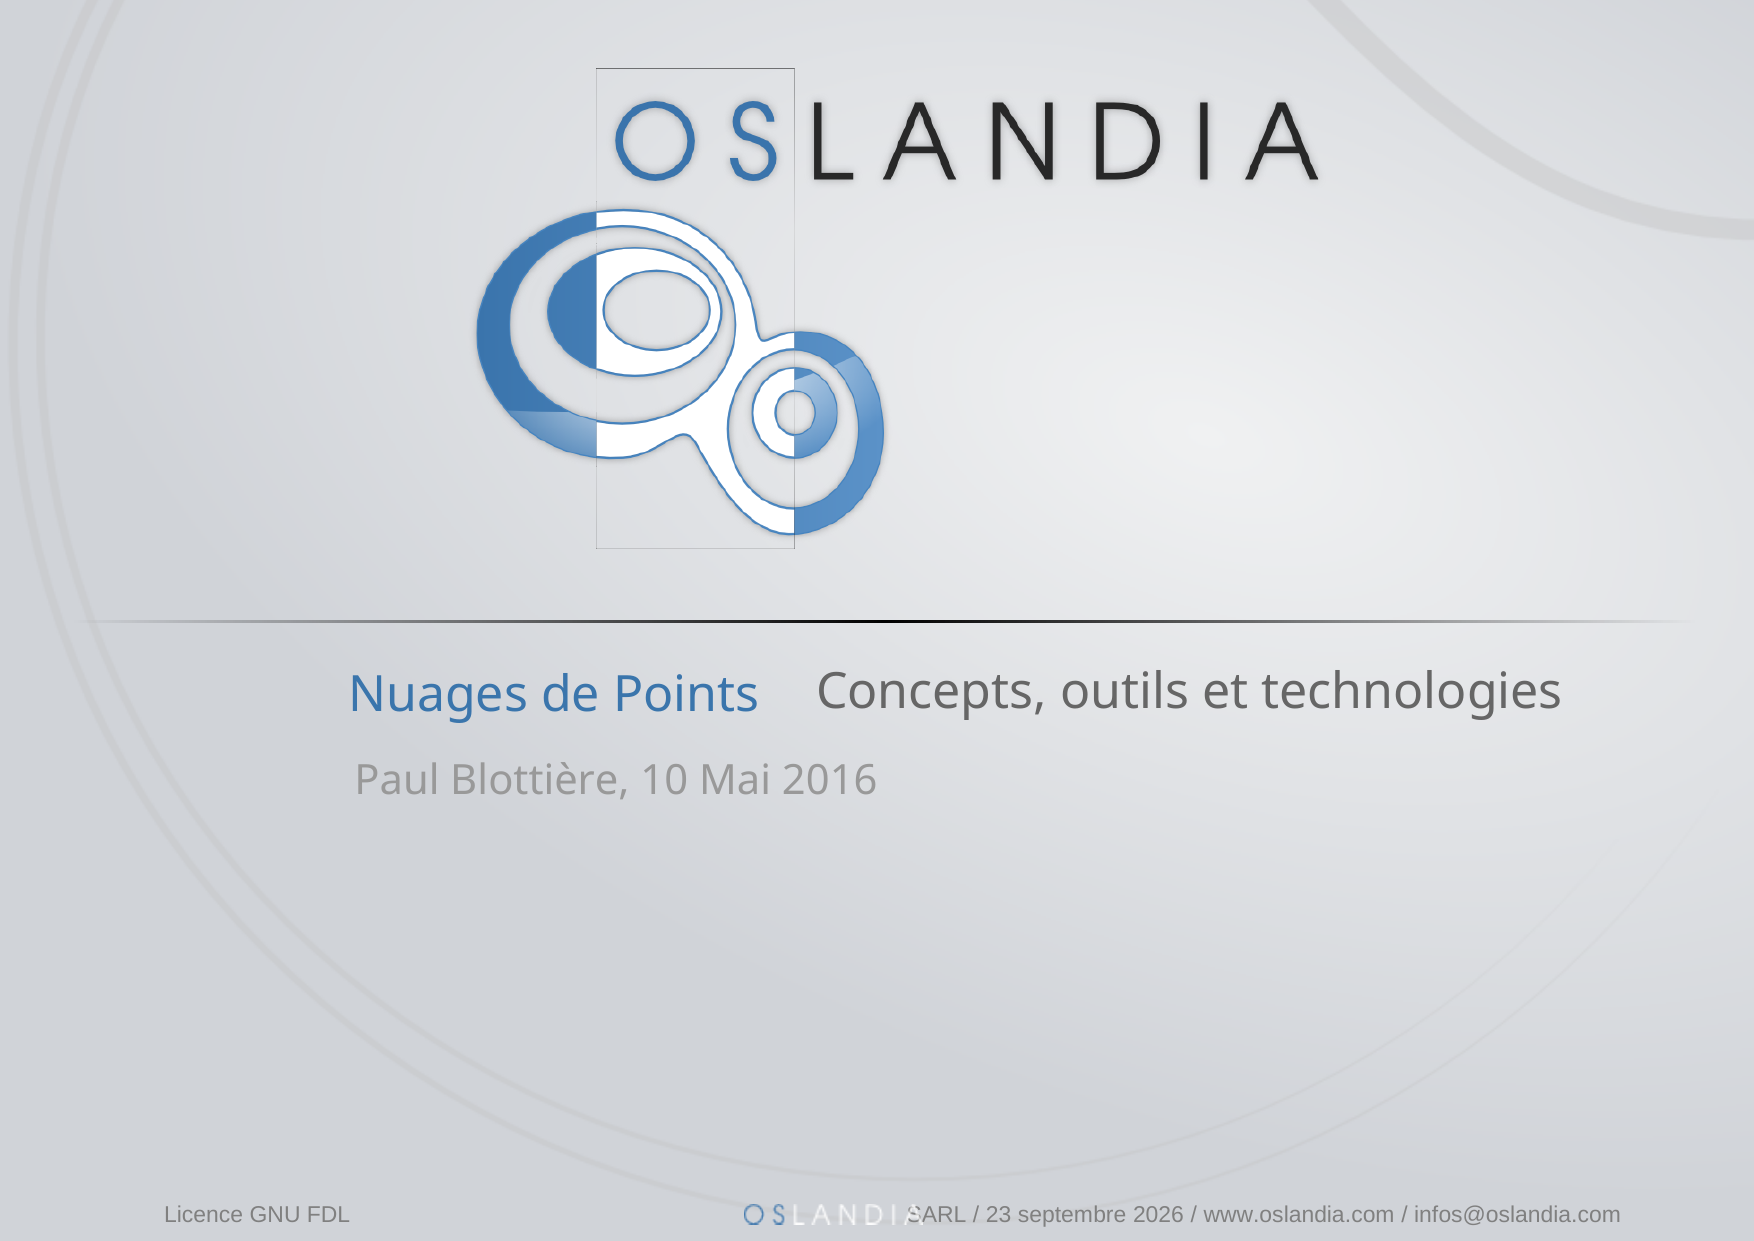

Concepts, outils et technologies
# Nuages de Points
Paul Blottière, 10 Mai 2016